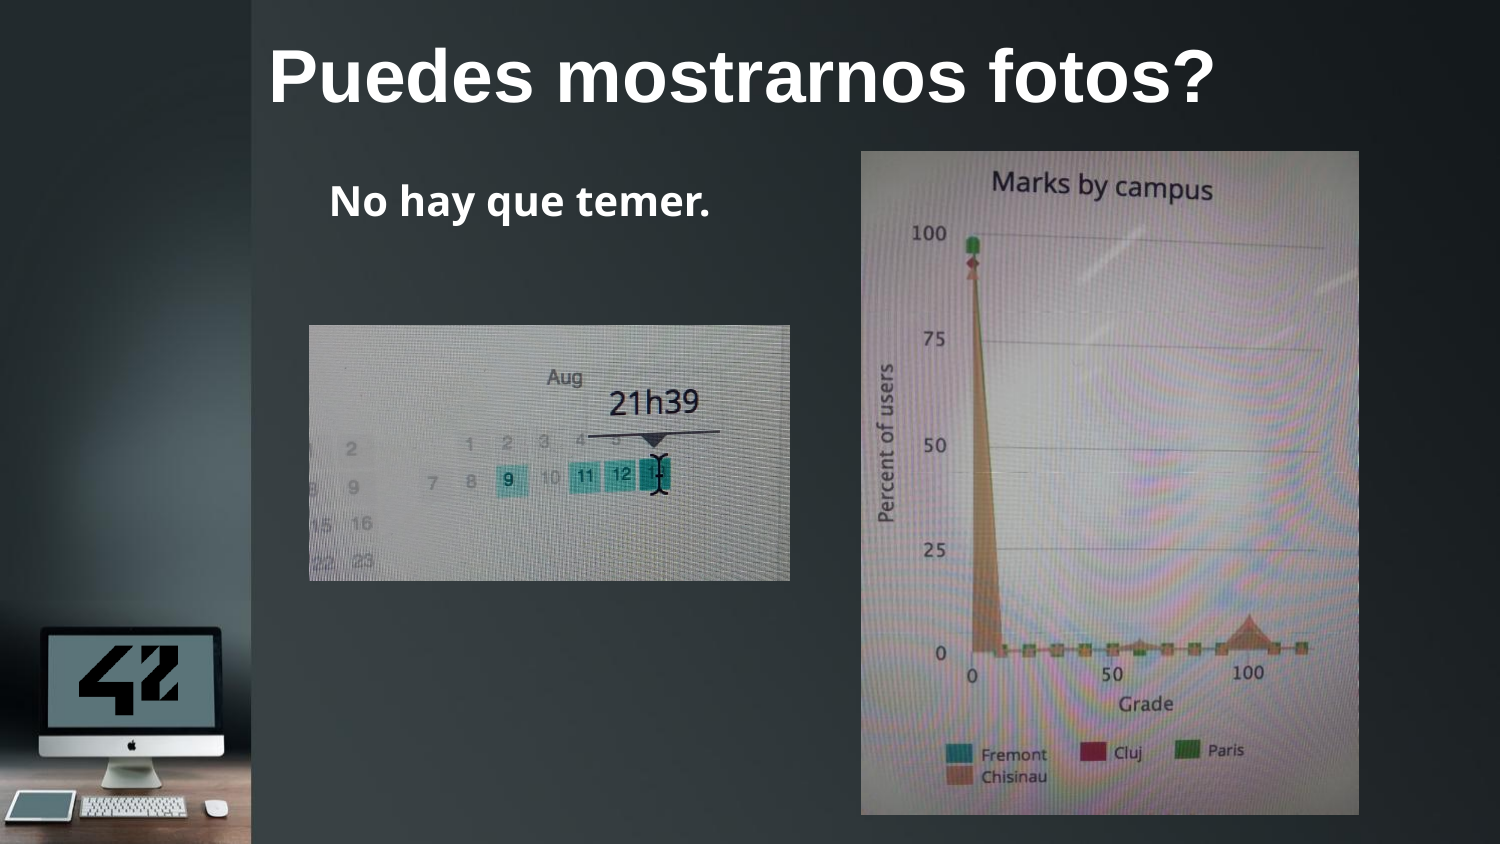

# Puedes mostrarnos fotos?
No hay que temer.